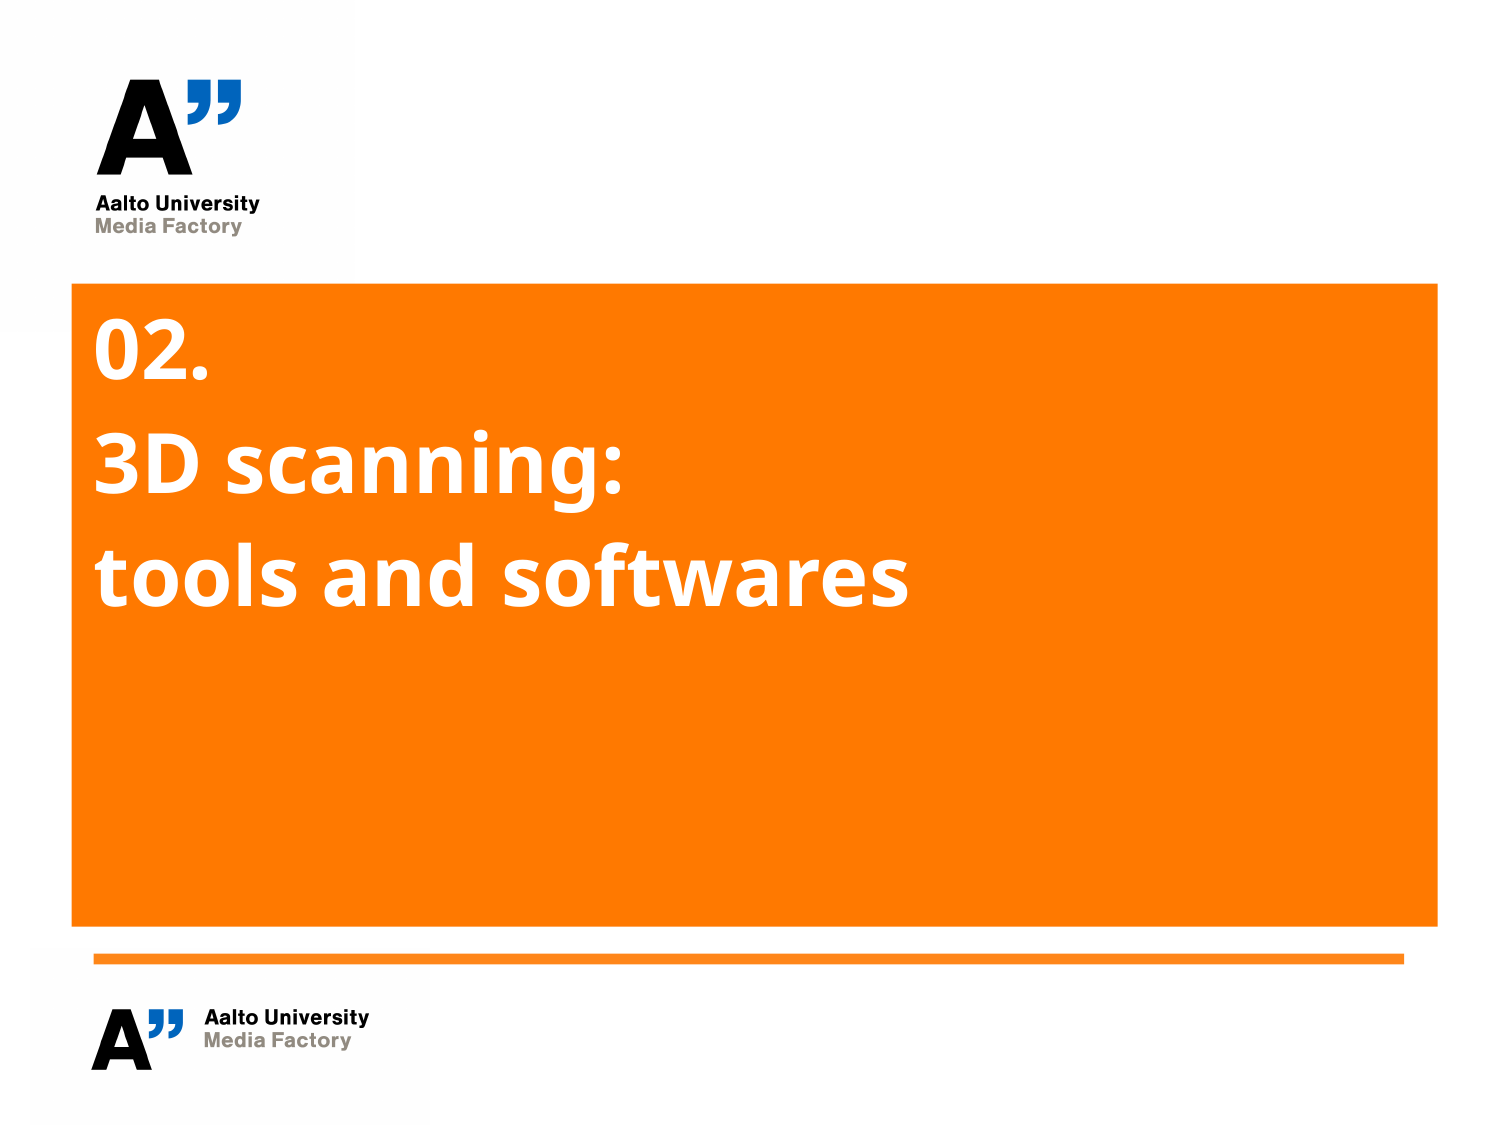

#
02.
3D scanning:
tools and softwares